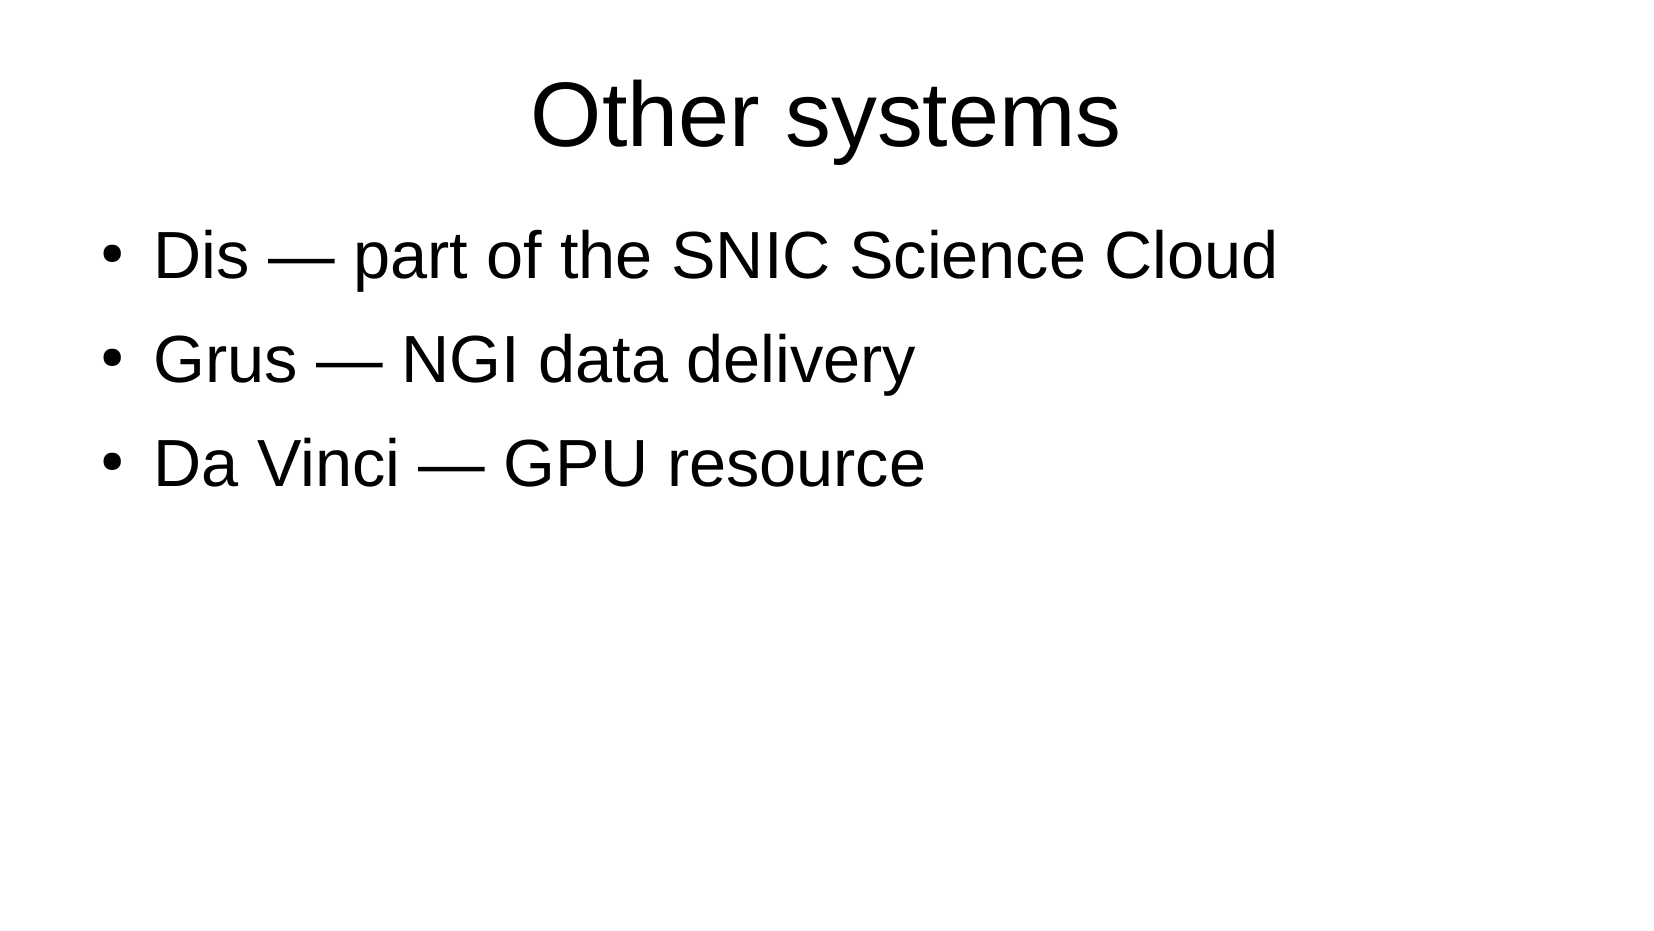

# Other systems
Dis — part of the SNIC Science Cloud
Grus — NGI data delivery
Da Vinci — GPU resource